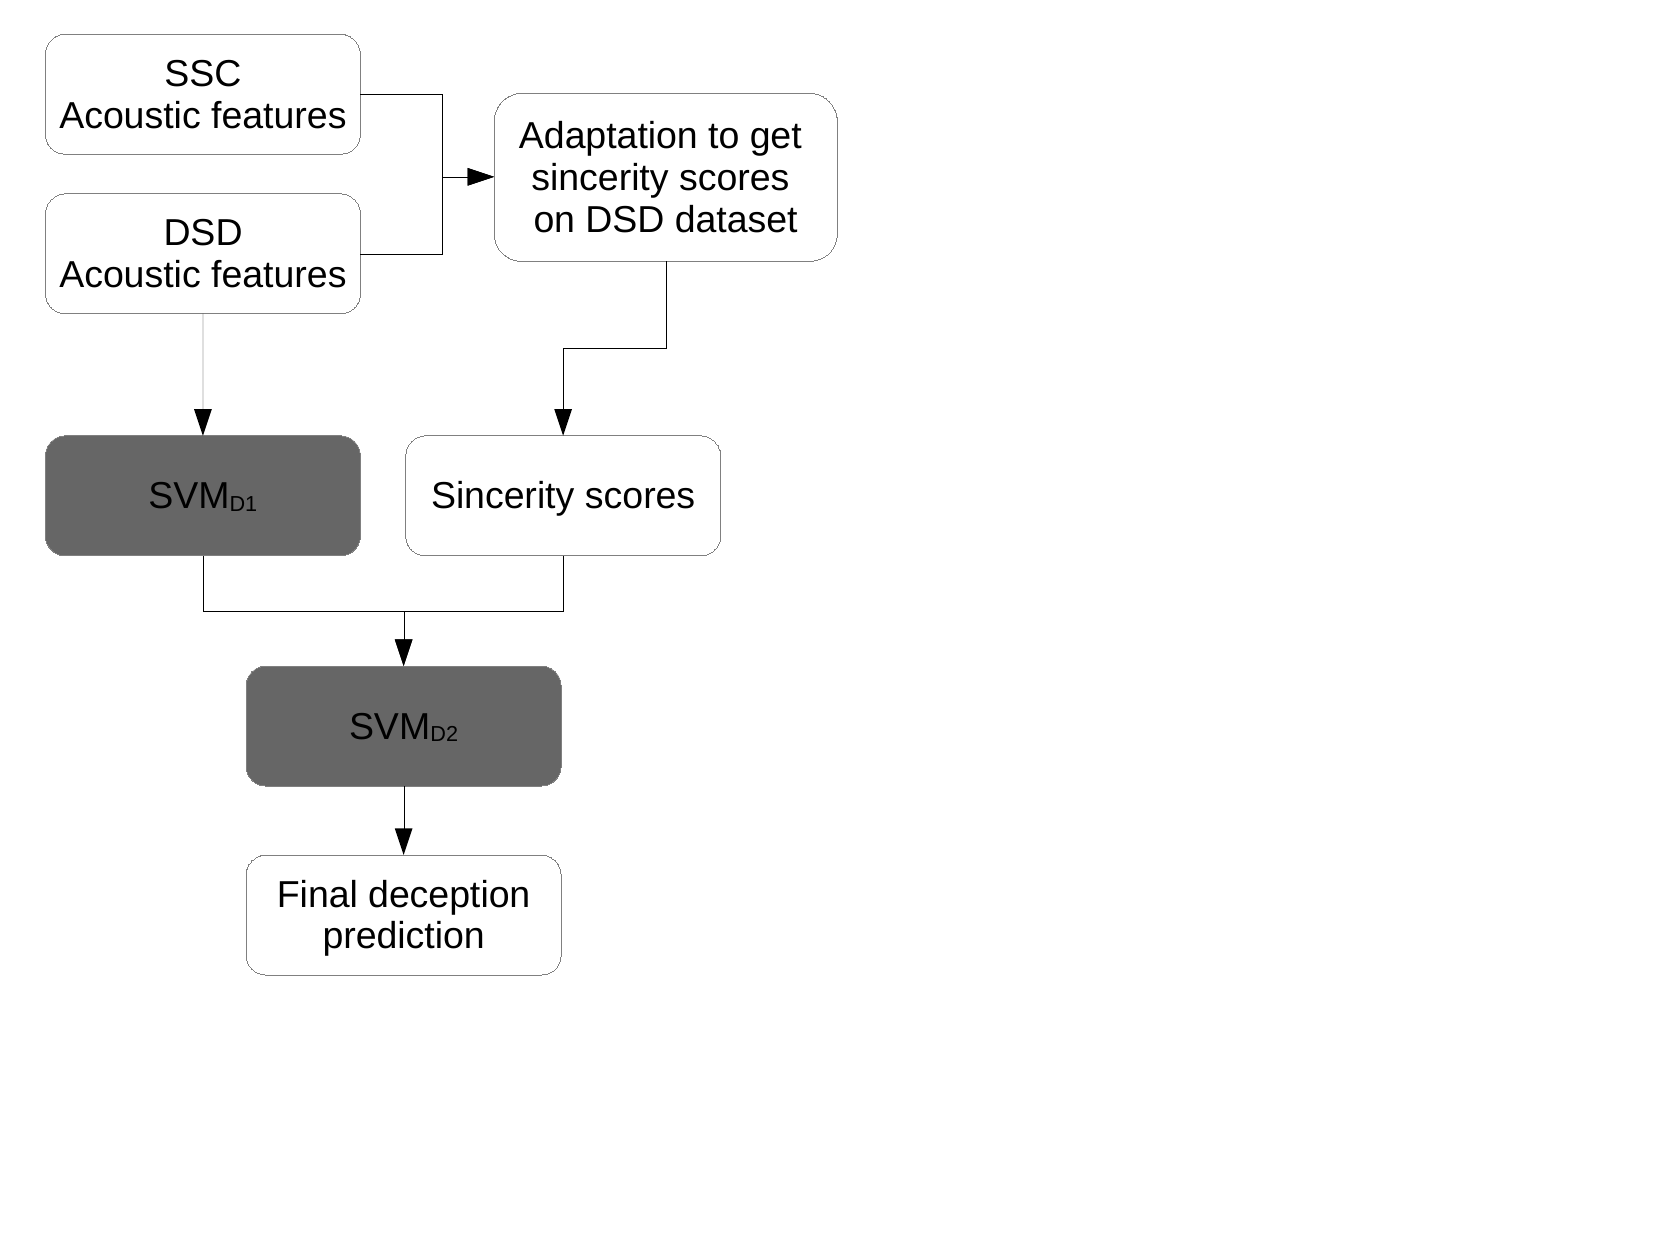

SSC
Acoustic features
Adaptation to get
sincerity scores
on DSD dataset
DSD
Acoustic features
SVMD1
Sincerity scores
SVMD2
Final deception
prediction